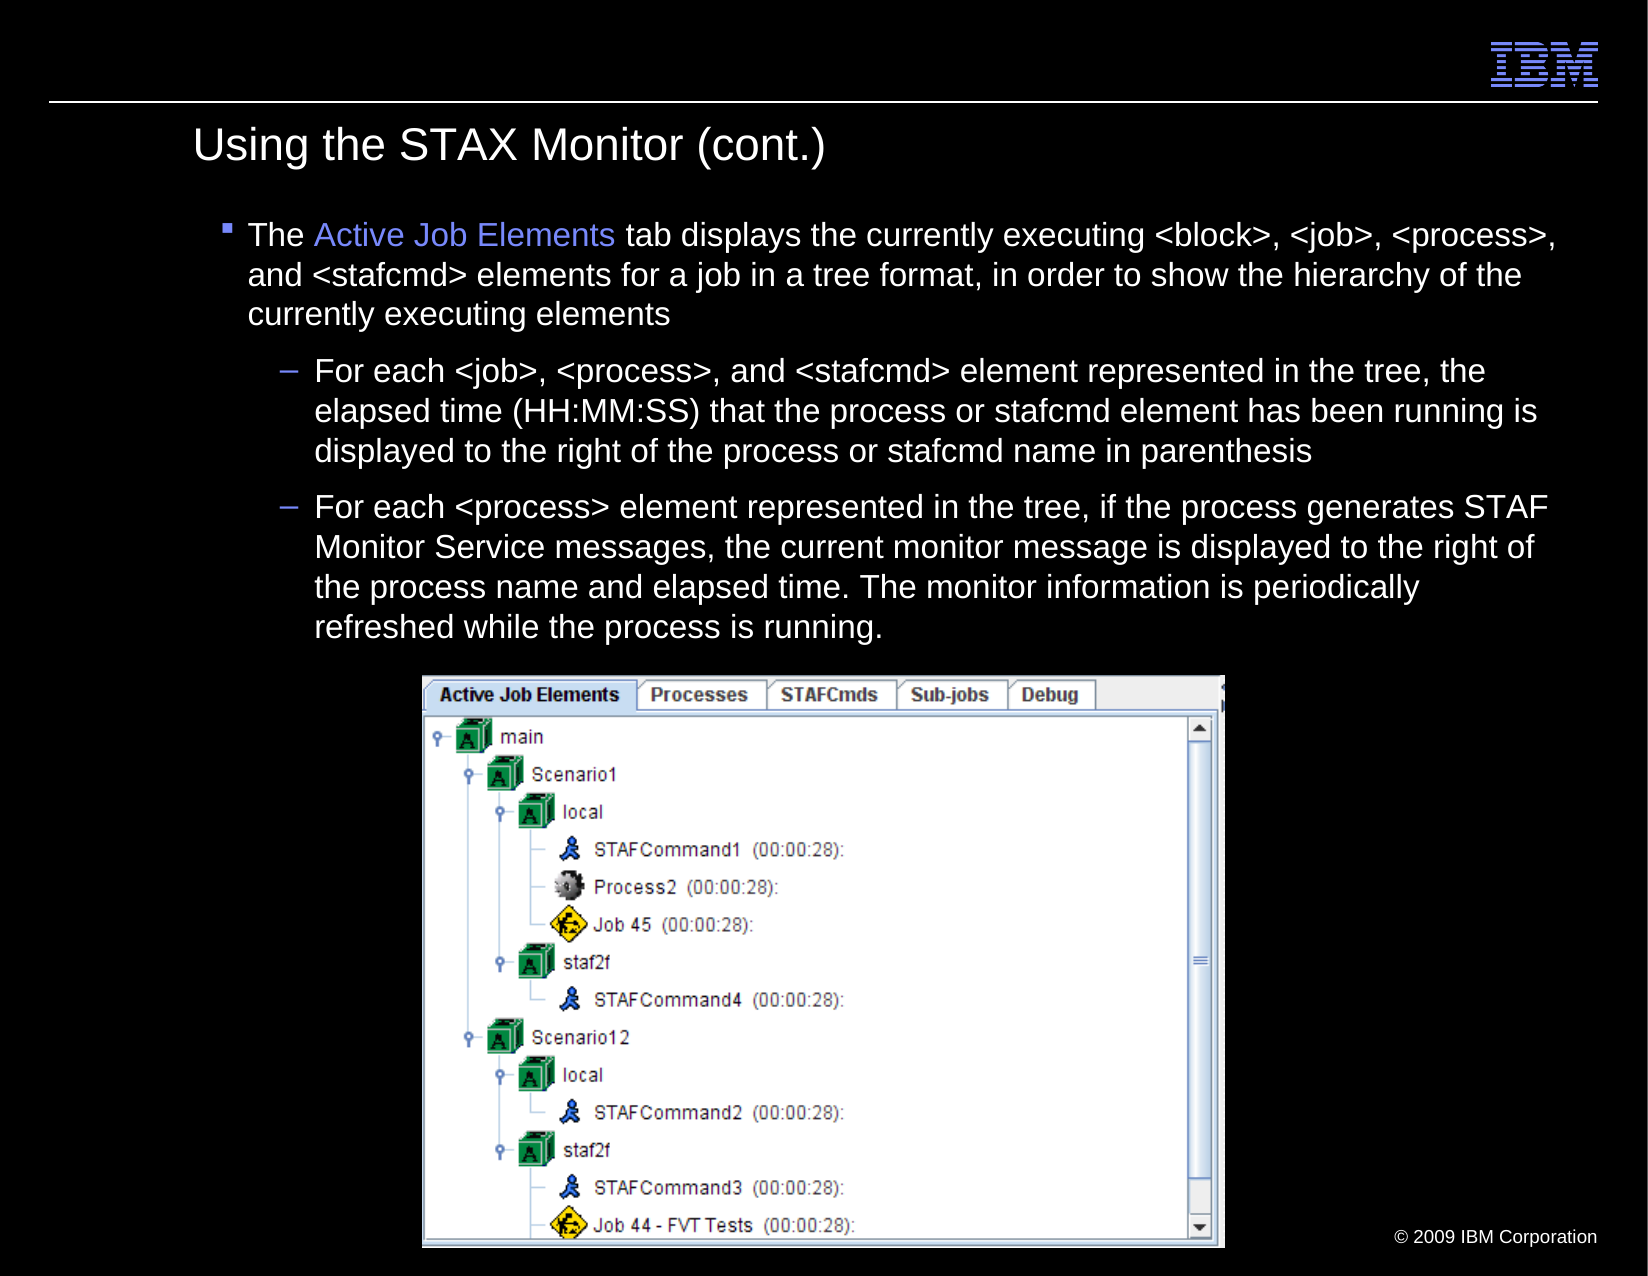

# Using the STAX Monitor (cont.)
The Active Job Elements tab displays the currently executing <block>, <job>, <process>, and <stafcmd> elements for a job in a tree format, in order to show the hierarchy of the currently executing elements
For each <job>, <process>, and <stafcmd> element represented in the tree, the elapsed time (HH:MM:SS) that the process or stafcmd element has been running is displayed to the right of the process or stafcmd name in parenthesis
For each <process> element represented in the tree, if the process generates STAF Monitor Service messages, the current monitor message is displayed to the right of the process name and elapsed time. The monitor information is periodically refreshed while the process is running.